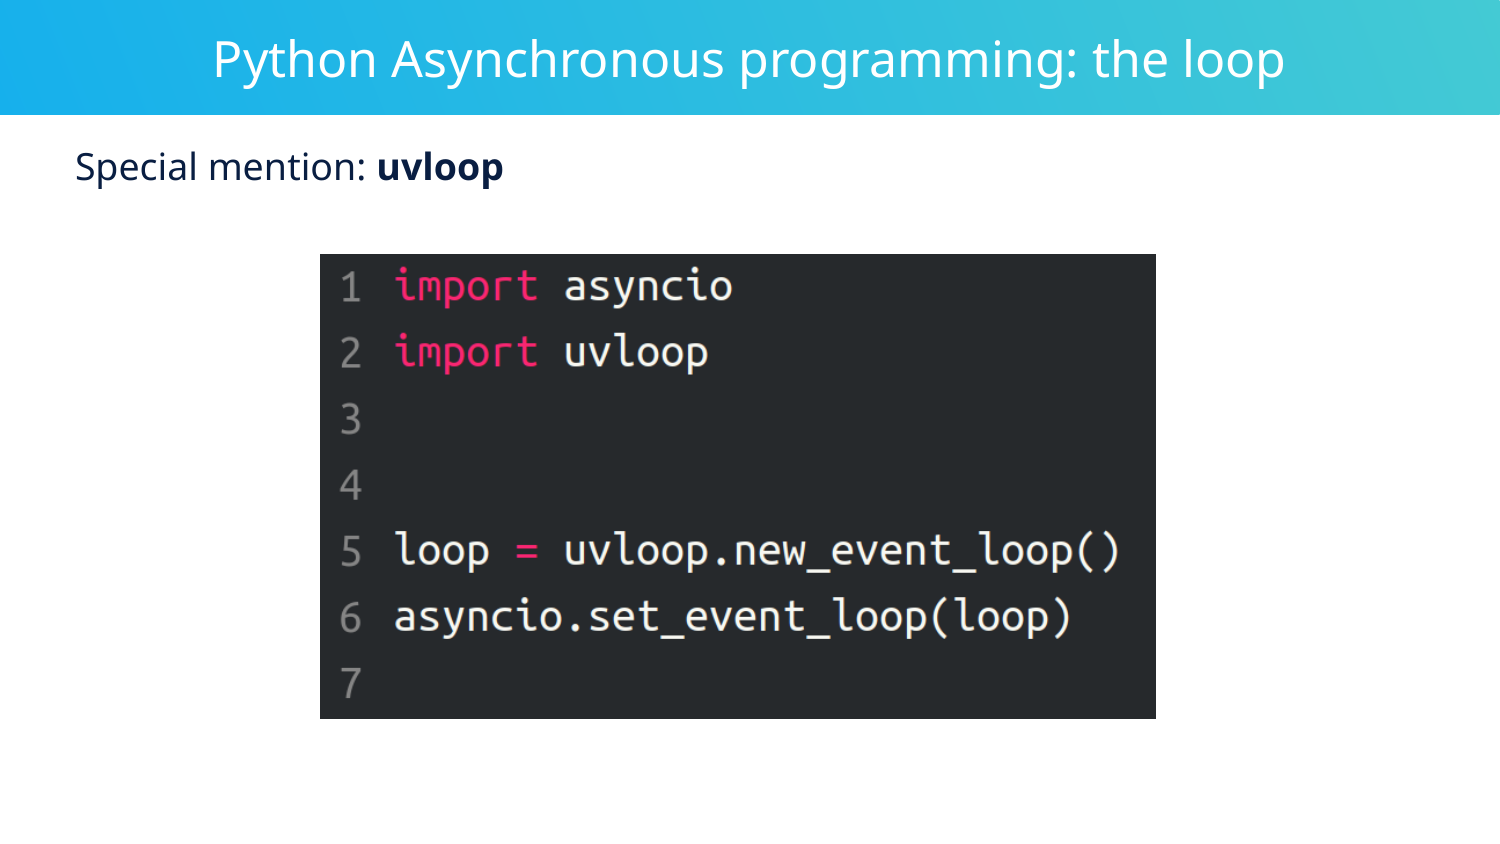

Python Asynchronous programming: the loop
Special mention: uvloop